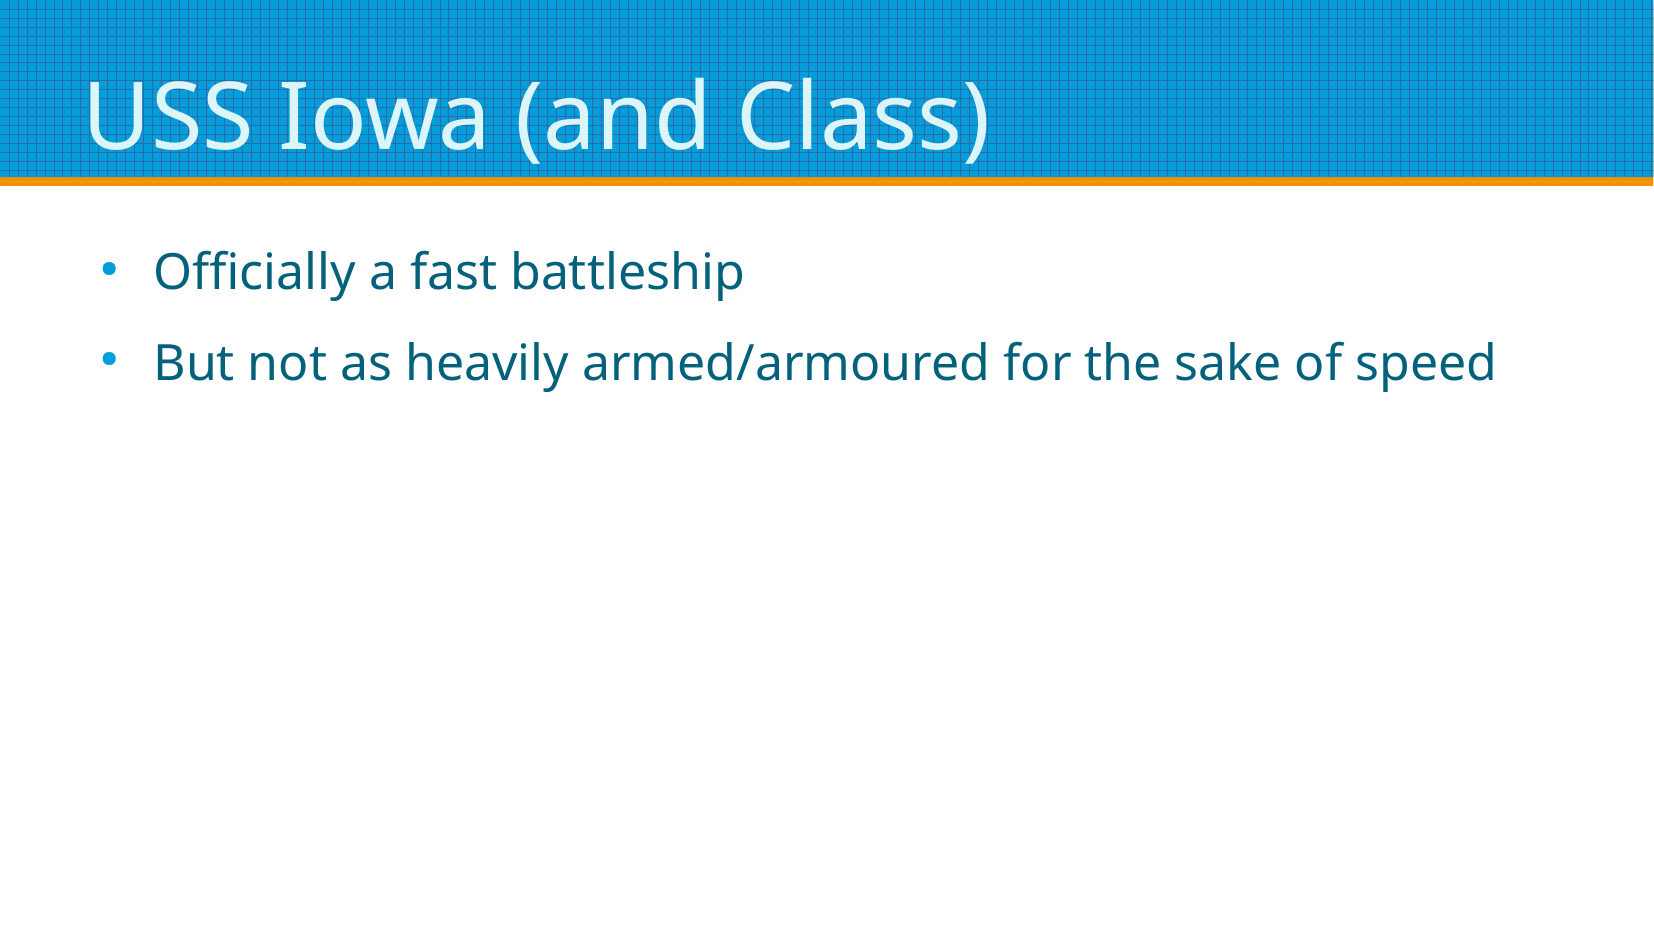

# USS Iowa (and Class)
Officially a fast battleship
But not as heavily armed/armoured for the sake of speed